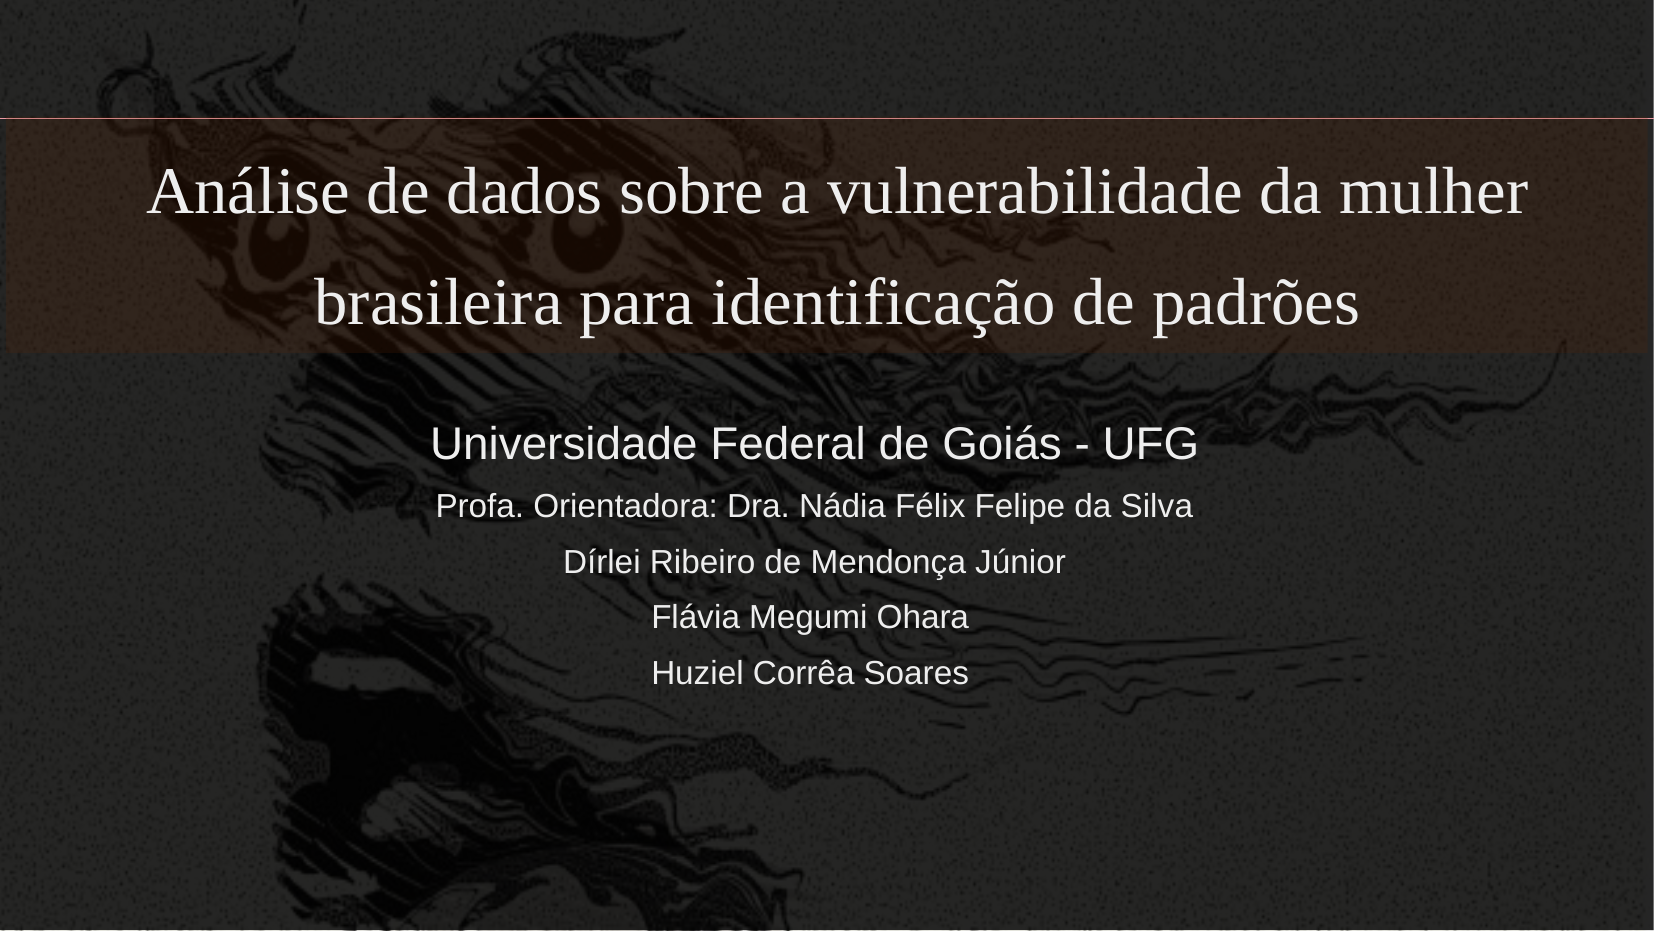

# Análise de dados sobre a vulnerabilidade da mulher brasileira para identificação de padrões
Universidade Federal de Goiás - UFG
Profa. Orientadora: Dra. Nádia Félix Felipe da Silva
Dírlei Ribeiro de Mendonça Júnior
Flávia Megumi Ohara
Huziel Corrêa Soares